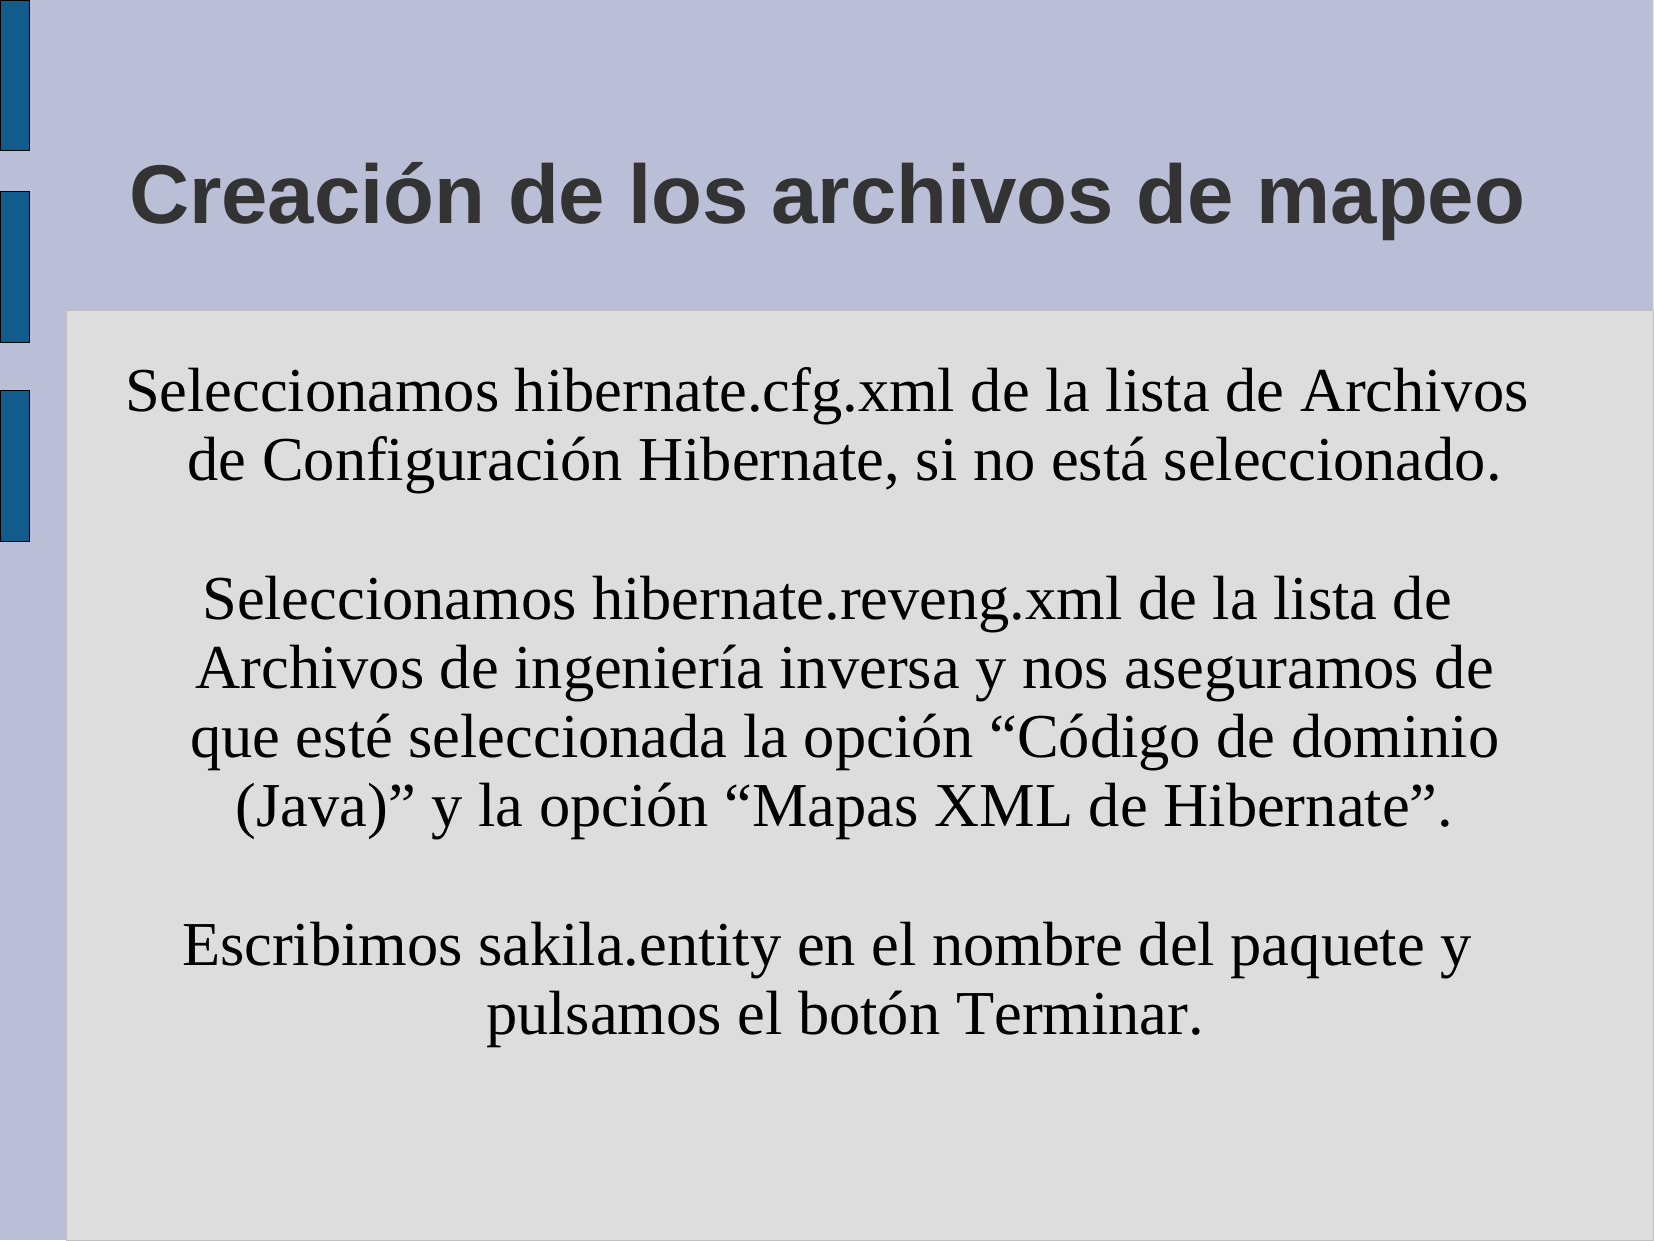

# Creación de los archivos de mapeo
Seleccionamos hibernate.cfg.xml de la lista de Archivos de Configuración Hibernate, si no está seleccionado.
Seleccionamos hibernate.reveng.xml de la lista de Archivos de ingeniería inversa y nos aseguramos de que esté seleccionada la opción “Código de dominio (Java)” y la opción “Mapas XML de Hibernate”.
Escribimos sakila.entity en el nombre del paquete y pulsamos el botón Terminar.